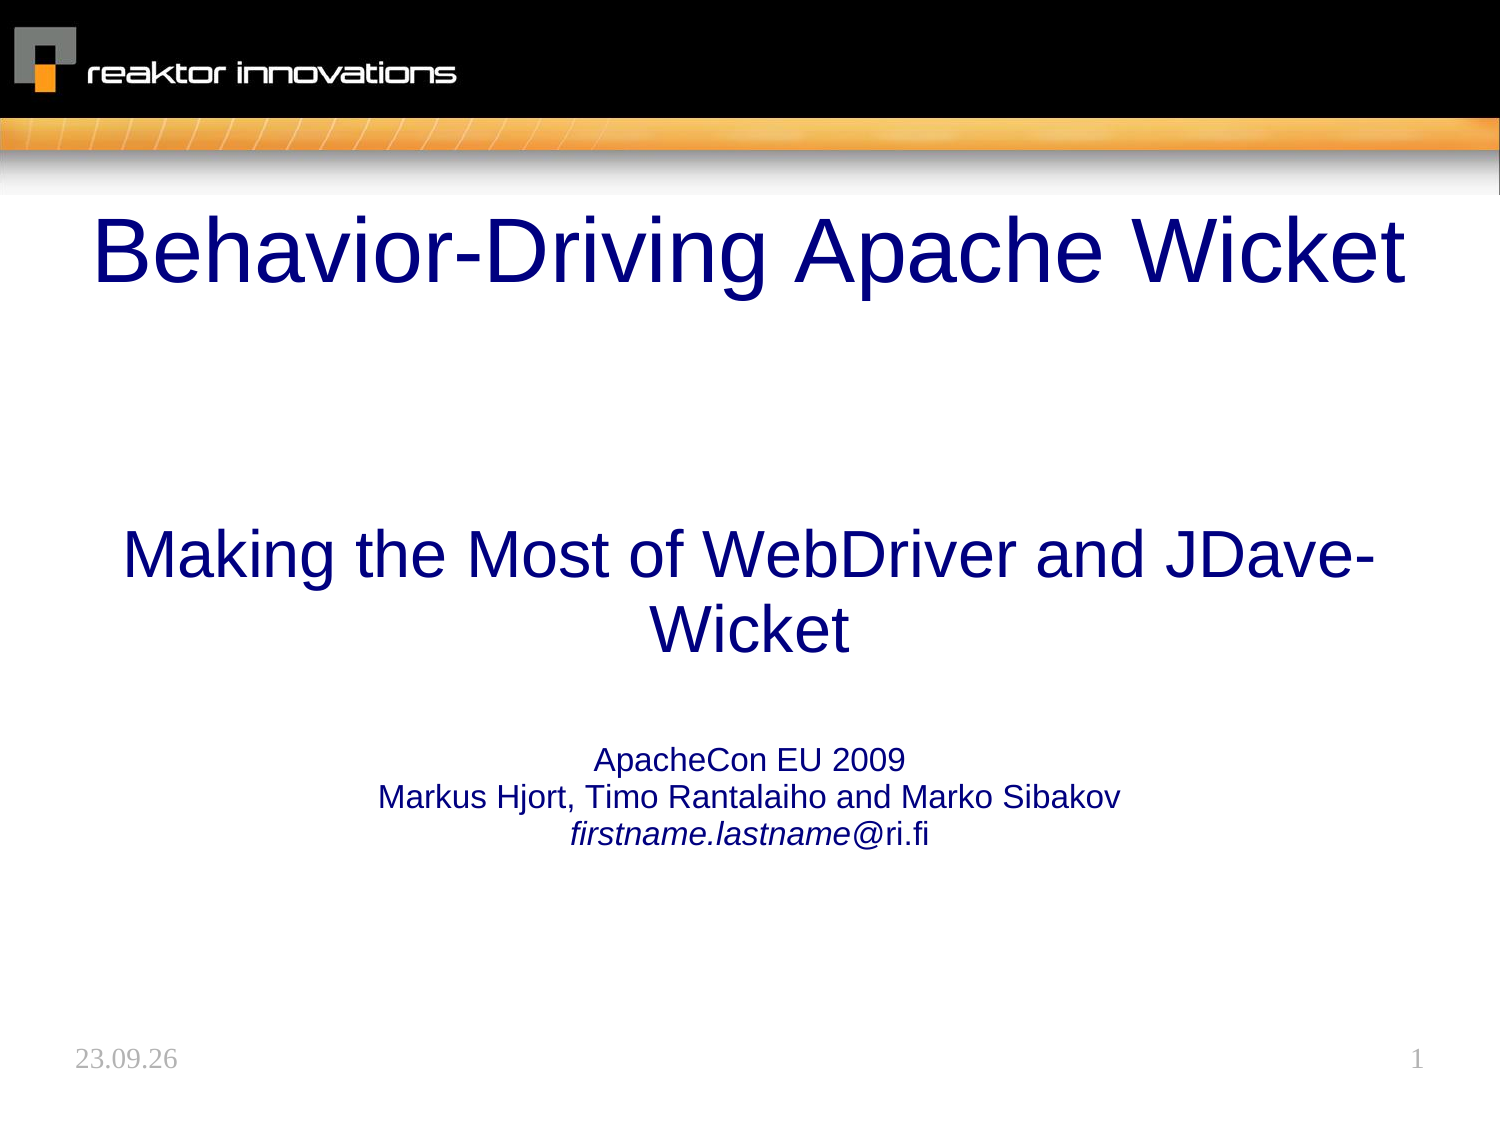

Behavior-Driving Apache Wicket
# Making the Most of WebDriver and JDave-Wicket
ApacheCon EU 2009
Markus Hjort, Timo Rantalaiho and Marko Sibakov
firstname.lastname@ri.fi
1